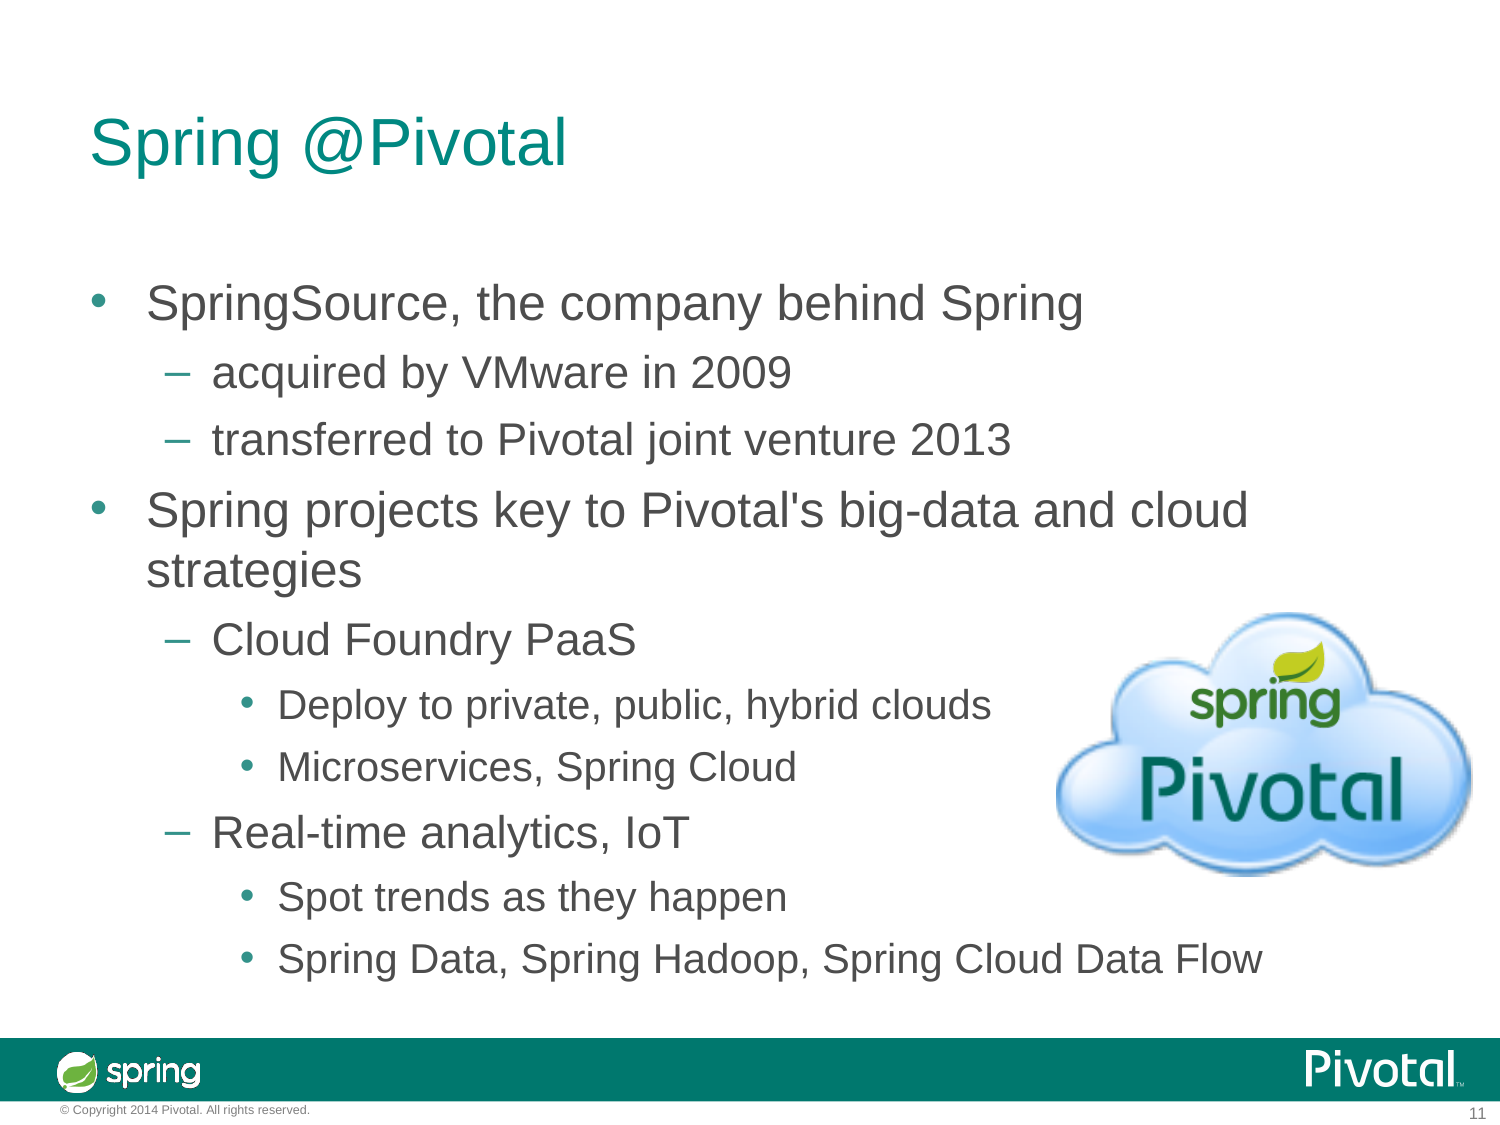

# Spring @Pivotal
SpringSource, the company behind Spring
acquired by VMware in 2009
transferred to Pivotal joint venture 2013
Spring projects key to Pivotal's big-data and cloud strategies
Cloud Foundry PaaS
Deploy to private, public, hybrid clouds
Microservices, Spring Cloud
Real-time analytics, IoT
Spot trends as they happen
Spring Data, Spring Hadoop, Spring Cloud Data Flow